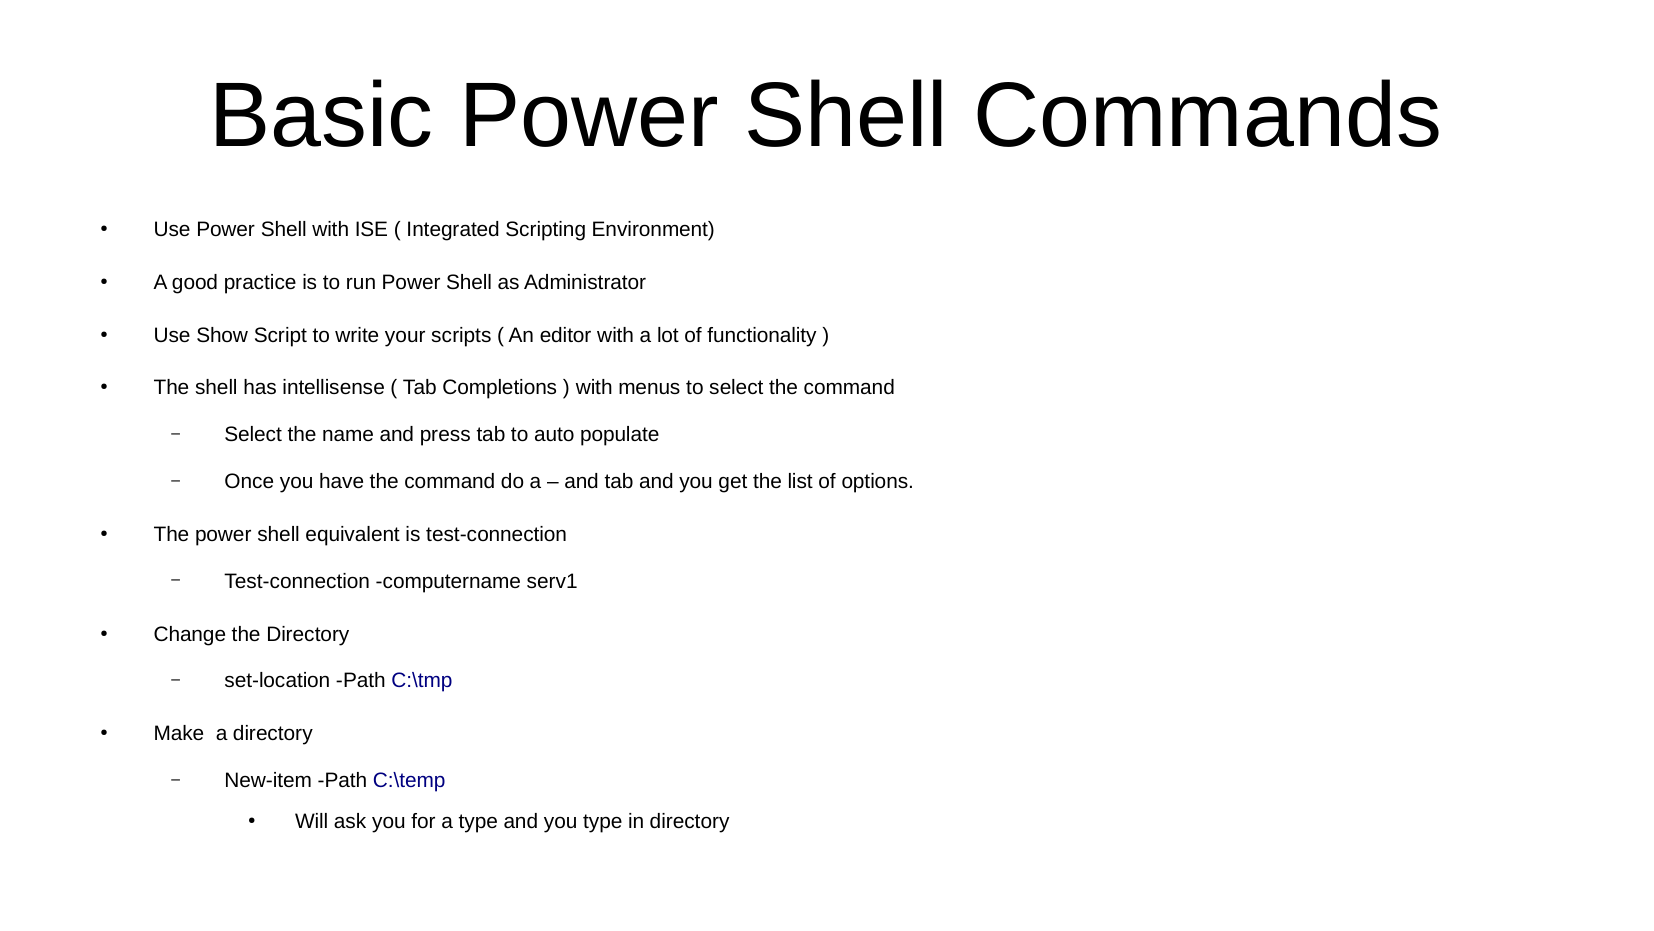

# Basic Power Shell Commands
Use Power Shell with ISE ( Integrated Scripting Environment)
A good practice is to run Power Shell as Administrator
Use Show Script to write your scripts ( An editor with a lot of functionality )
The shell has intellisense ( Tab Completions ) with menus to select the command
Select the name and press tab to auto populate
Once you have the command do a – and tab and you get the list of options.
The power shell equivalent is test-connection
Test-connection -computername serv1
Change the Directory
set-location -Path C:\tmp
Make a directory
New-item -Path C:\temp
Will ask you for a type and you type in directory